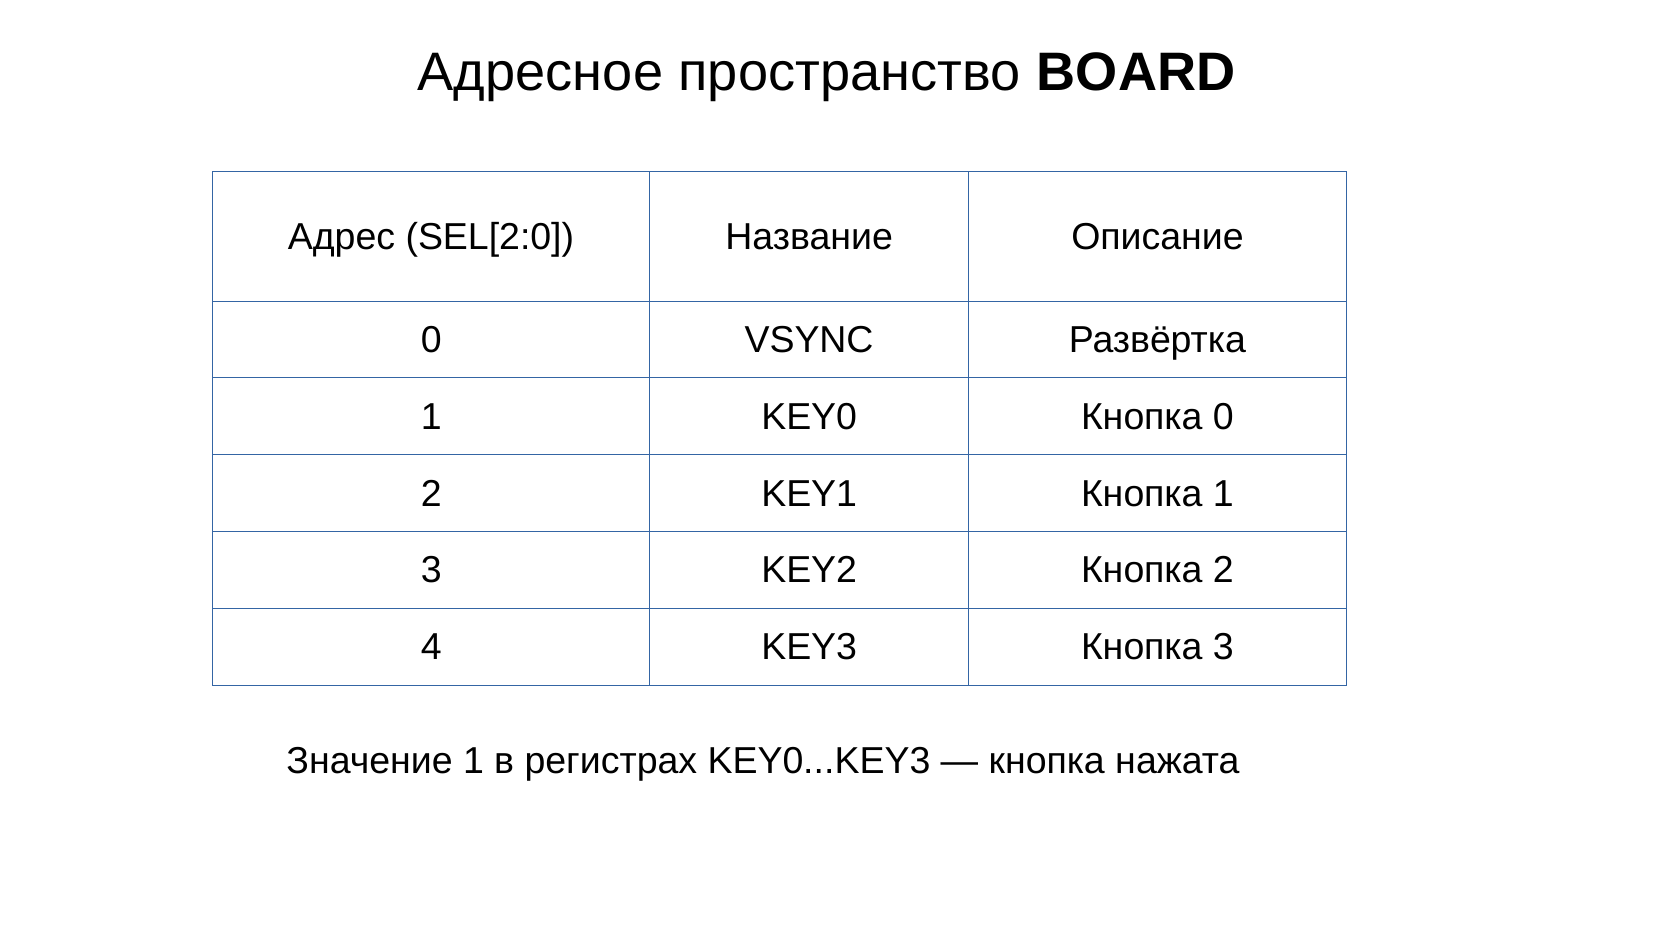

# Адресное пространство BOARD
Адрес (SEL[2:0])
Название
Описание
0
VSYNC
Развёртка
1
KEY0
Кнопка 0
2
KEY1
Кнопка 1
3
KEY2
Кнопка 2
4
KEY3
Кнопка 3
Значение 1 в регистрах KEY0...KEY3 — кнопка нажата